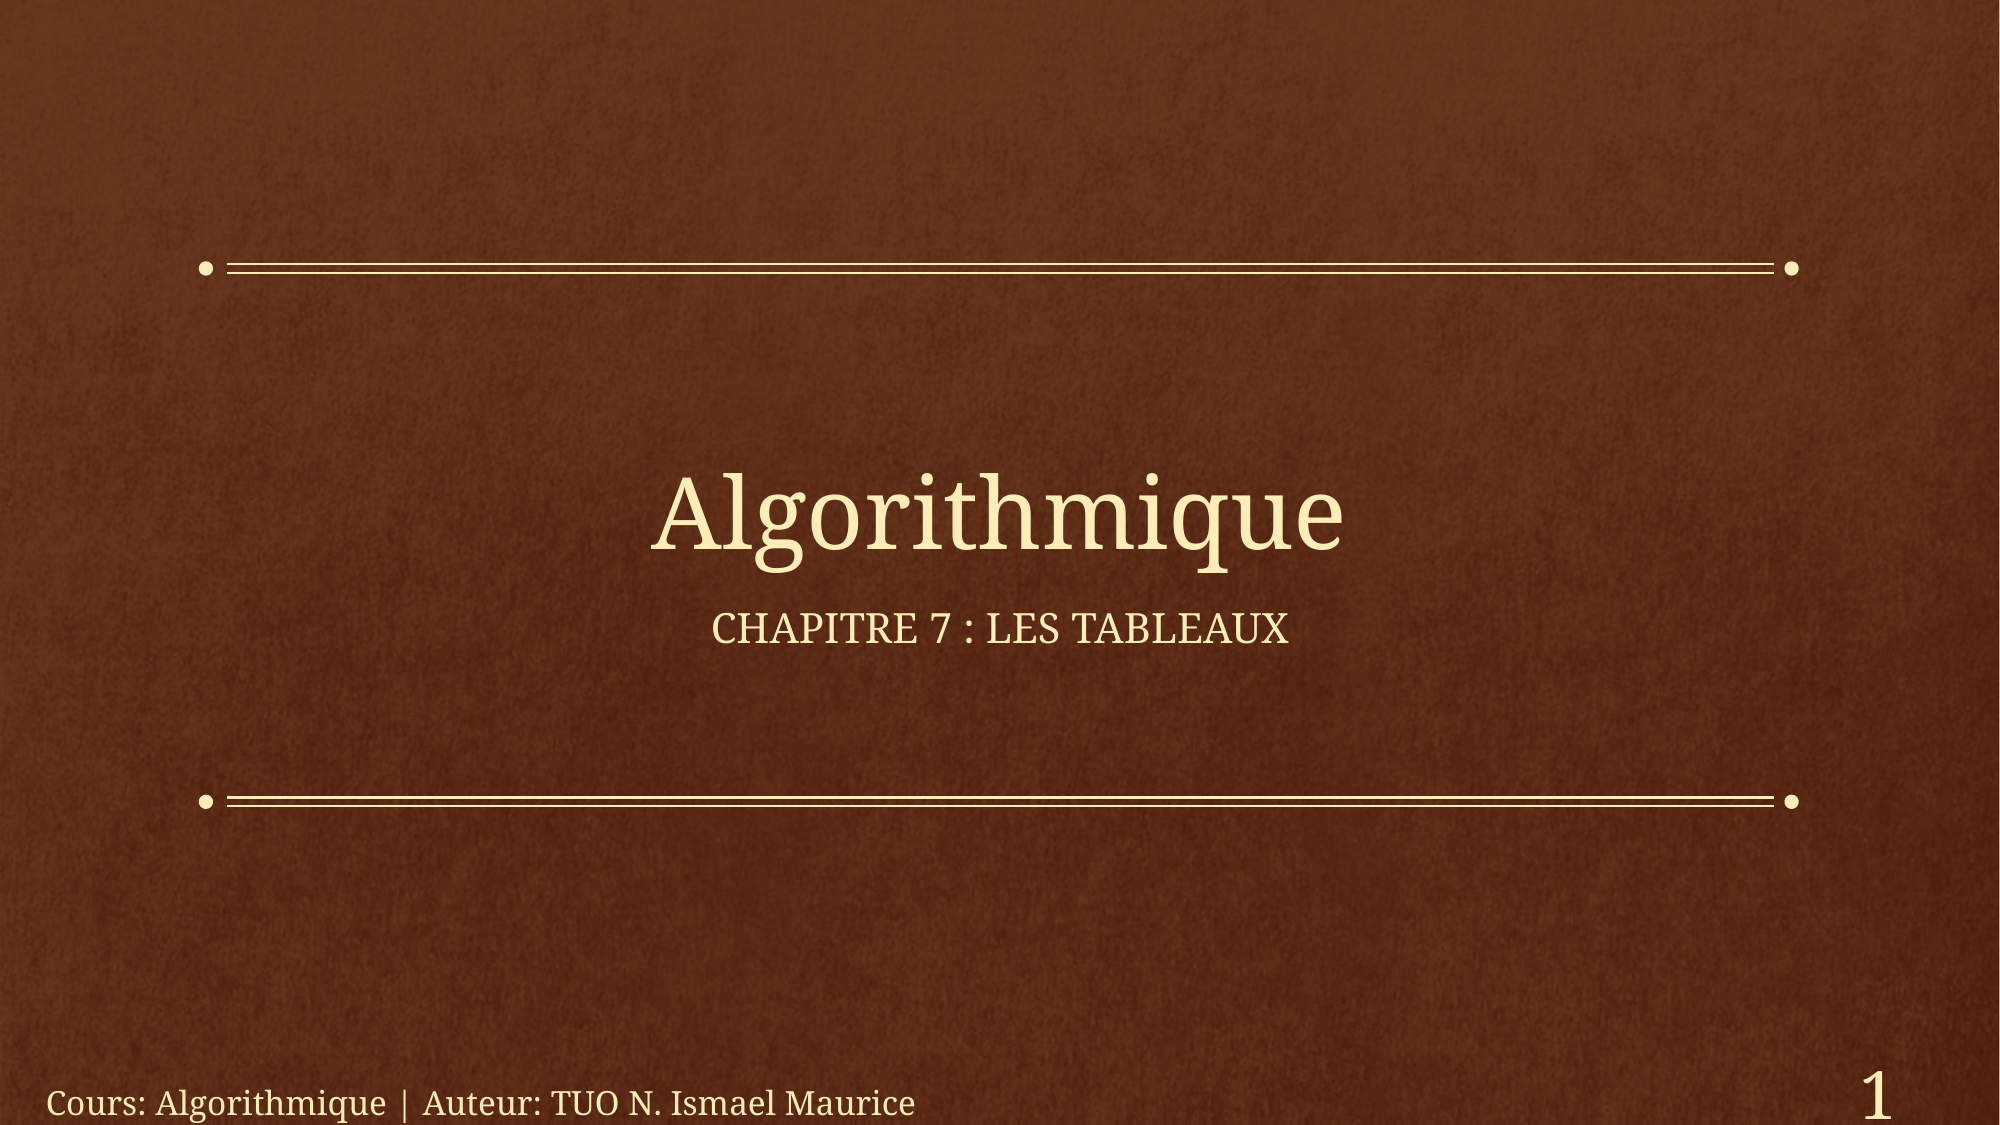

# Algorithmique
Chapitre 7 : Les TABLEAUX
1
Cours: Algorithmique | Auteur: TUO N. Ismael Maurice